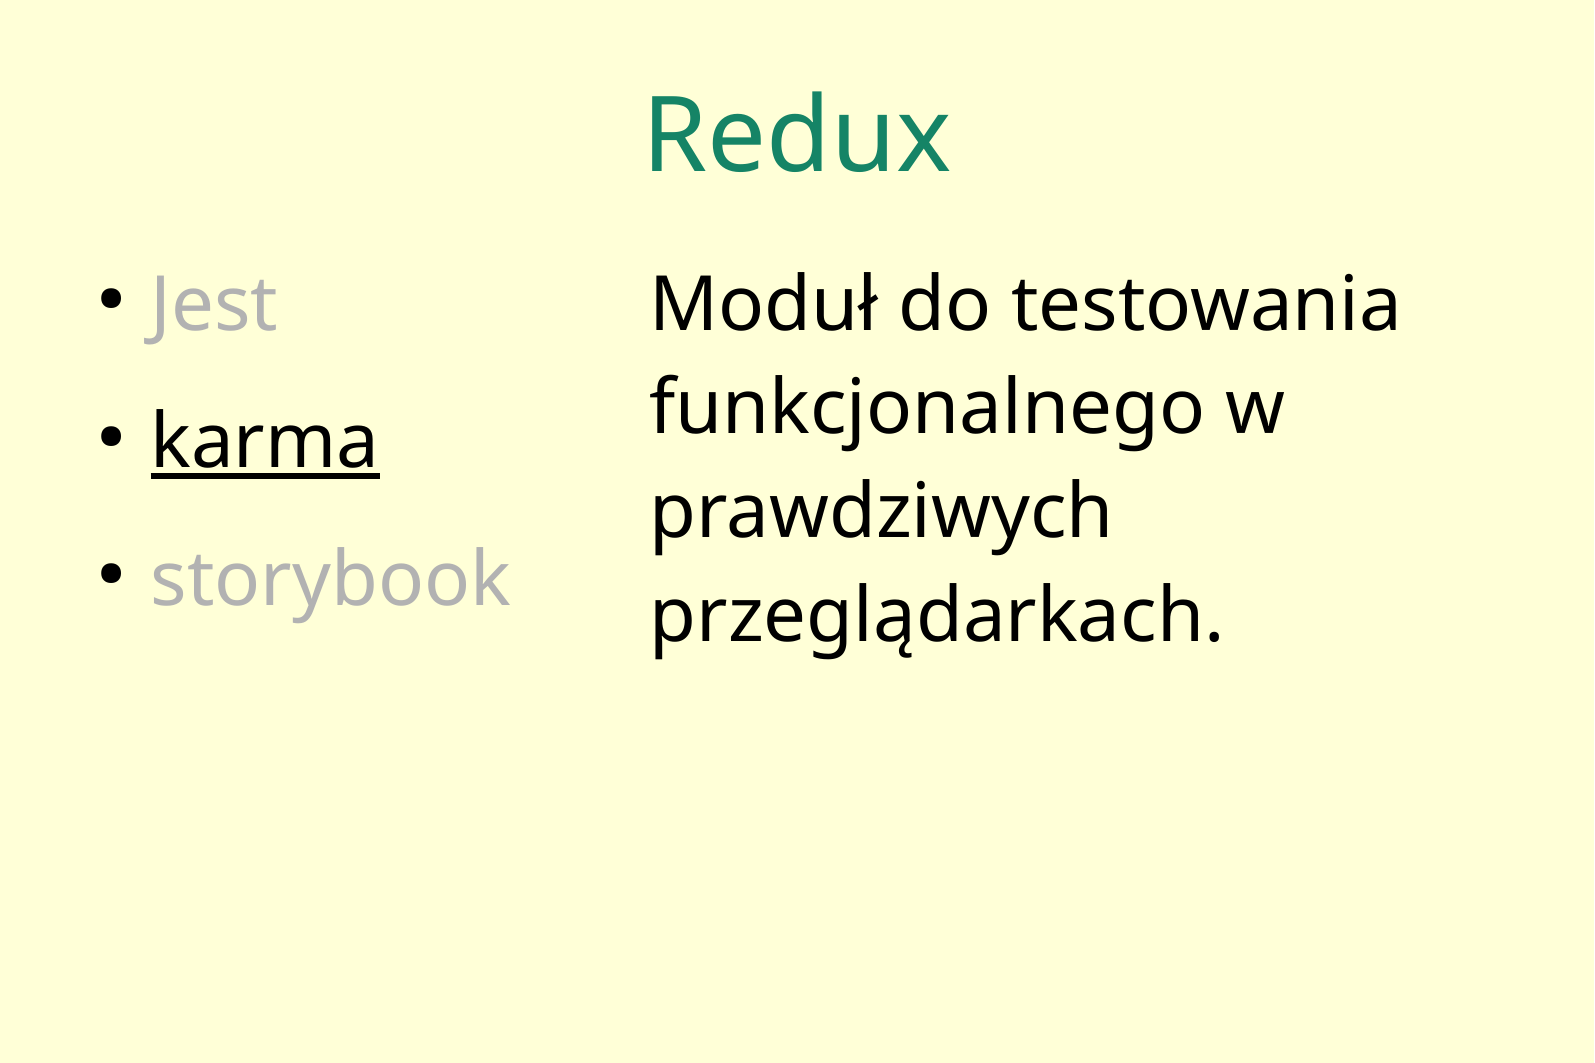

# Redux
Jest
karma
storybook
Moduł do testowania funkcjonalnego w prawdziwych przeglądarkach.